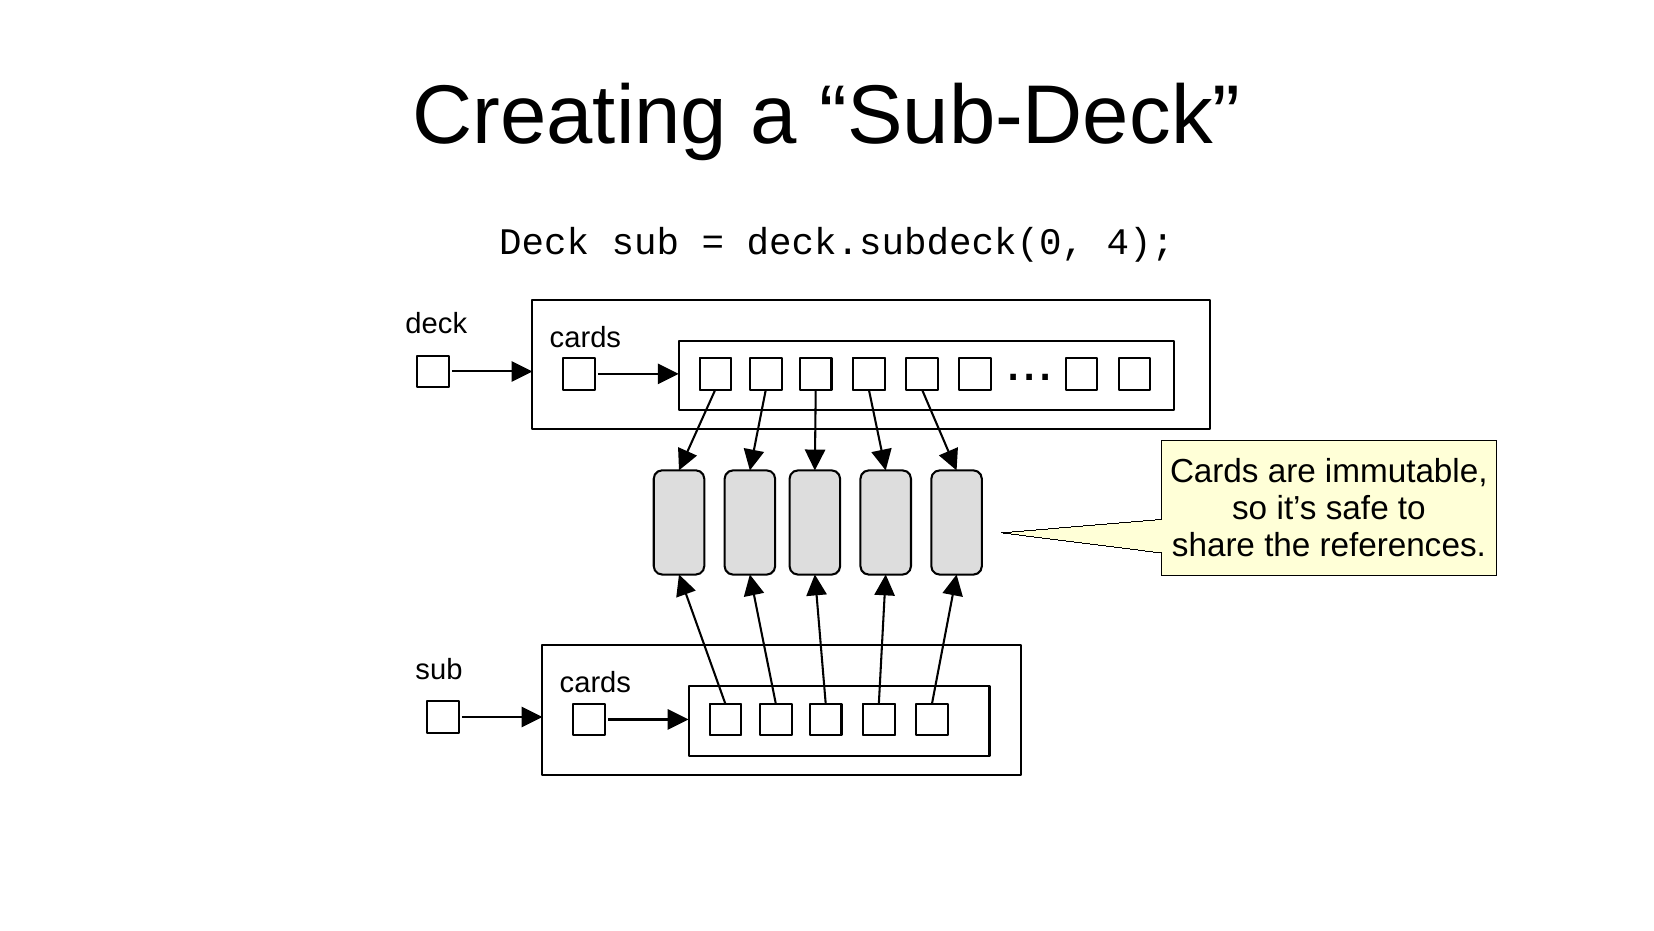

# Creating a “Sub-Deck”
Deck sub = deck.subdeck(0, 4);
deck
cards
...
Cards are immutable,
so it’s safe to
share the references.
sub
cards